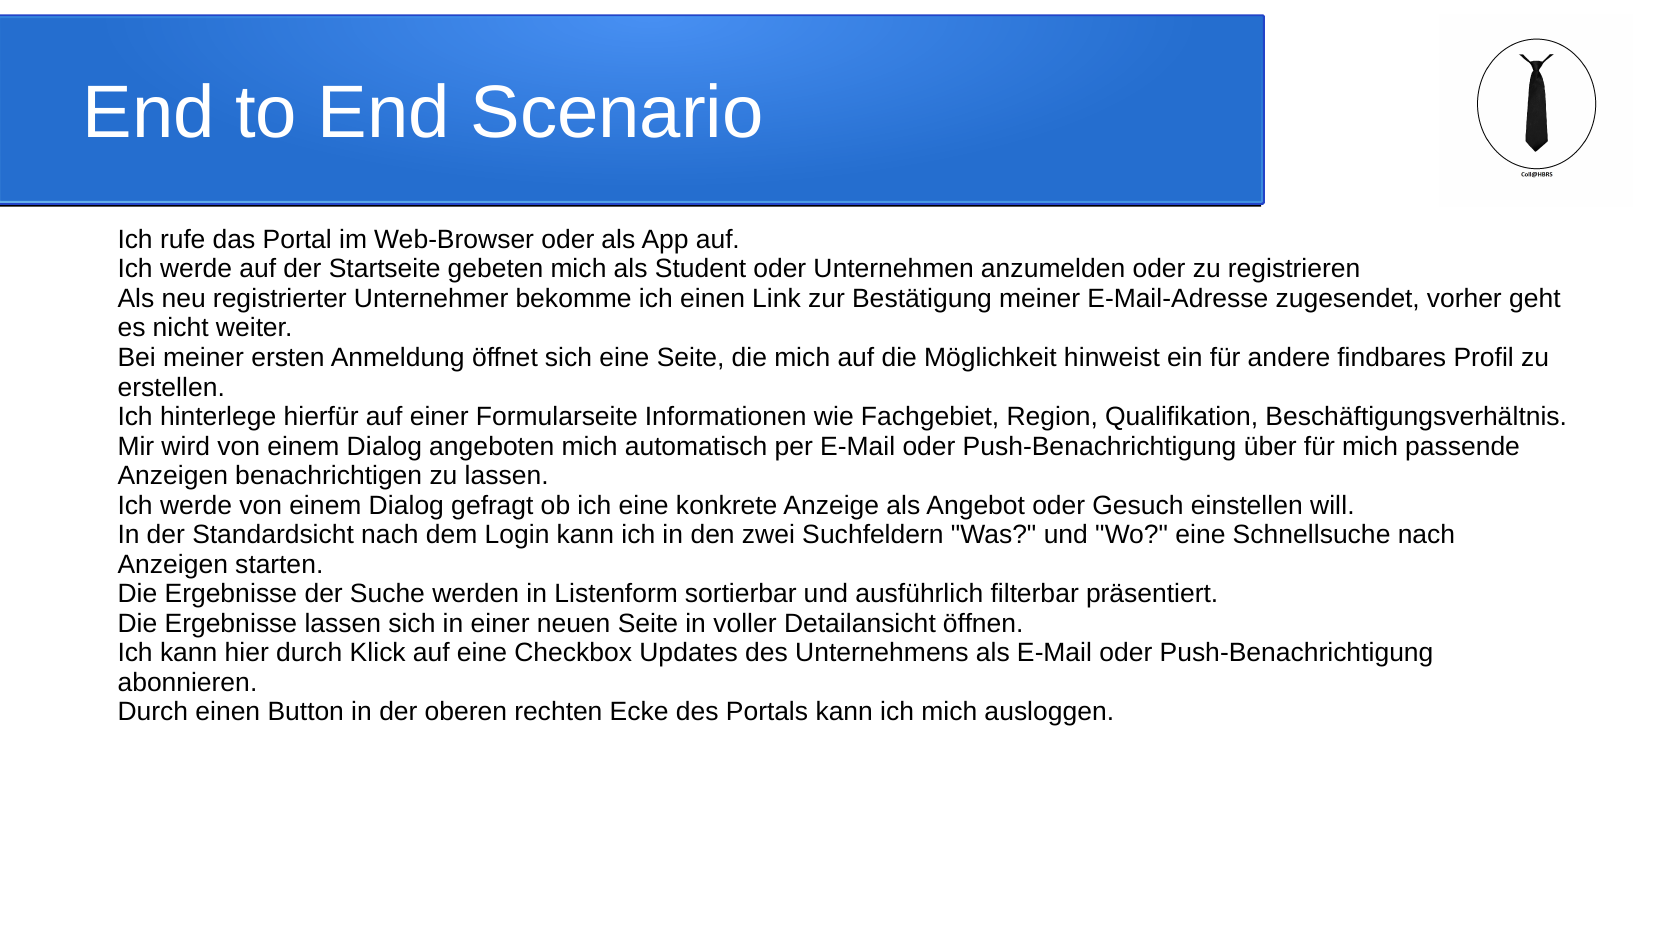

# End to End Scenario
Ich rufe das Portal im Web-Browser oder als App auf.
Ich werde auf der Startseite gebeten mich als Student oder Unternehmen anzumelden oder zu registrieren
Als neu registrierter Unternehmer bekomme ich einen Link zur Bestätigung meiner E-Mail-Adresse zugesendet, vorher geht es nicht weiter.
Bei meiner ersten Anmeldung öffnet sich eine Seite, die mich auf die Möglichkeit hinweist ein für andere findbares Profil zu erstellen.
Ich hinterlege hierfür auf einer Formularseite Informationen wie Fachgebiet, Region, Qualifikation, Beschäftigungsverhältnis.
Mir wird von einem Dialog angeboten mich automatisch per E-Mail oder Push-Benachrichtigung über für mich passende Anzeigen benachrichtigen zu lassen.
Ich werde von einem Dialog gefragt ob ich eine konkrete Anzeige als Angebot oder Gesuch einstellen will.
In der Standardsicht nach dem Login kann ich in den zwei Suchfeldern "Was?" und "Wo?" eine Schnellsuche nach Anzeigen starten.
Die Ergebnisse der Suche werden in Listenform sortierbar und ausführlich filterbar präsentiert.
Die Ergebnisse lassen sich in einer neuen Seite in voller Detailansicht öffnen.
Ich kann hier durch Klick auf eine Checkbox Updates des Unternehmens als E-Mail oder Push-Benachrichtigung abonnieren.
Durch einen Button in der oberen rechten Ecke des Portals kann ich mich ausloggen.